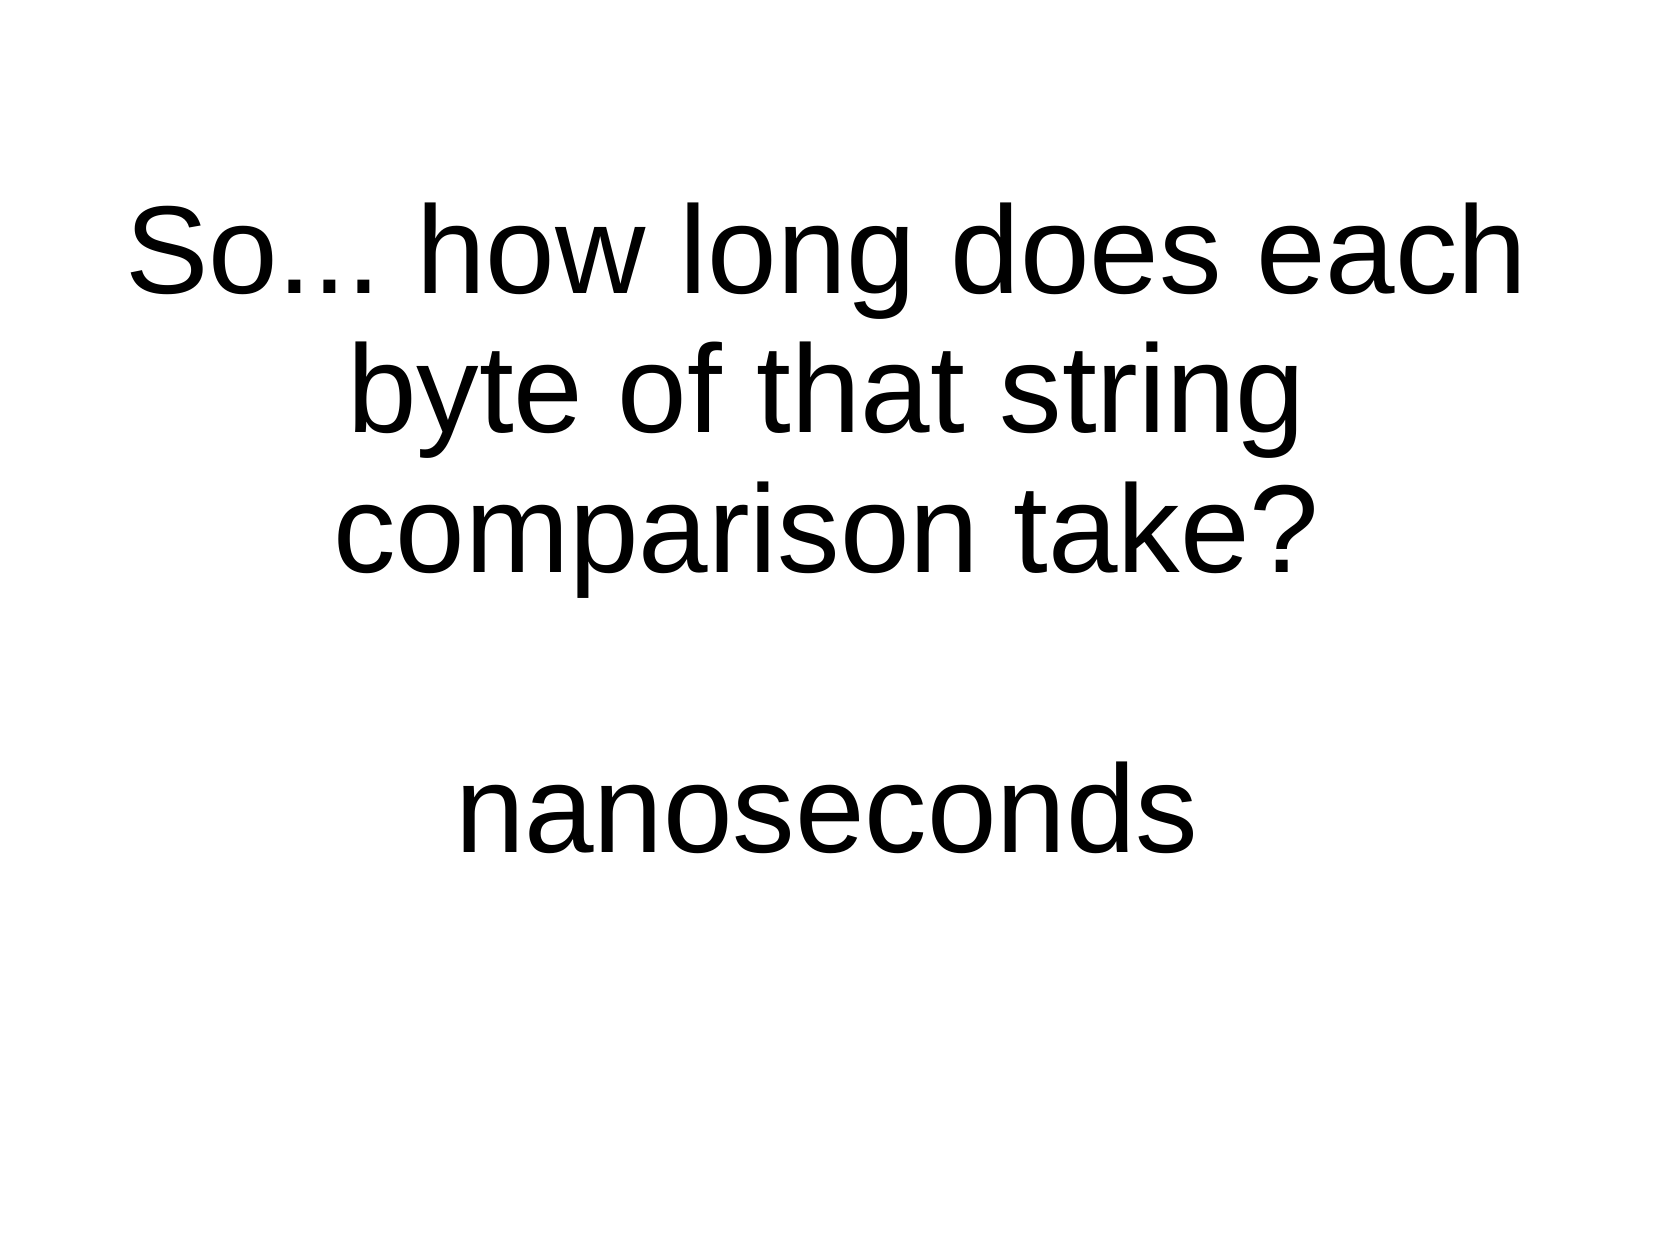

# So... how long does each byte of that string comparison take?
nanoseconds